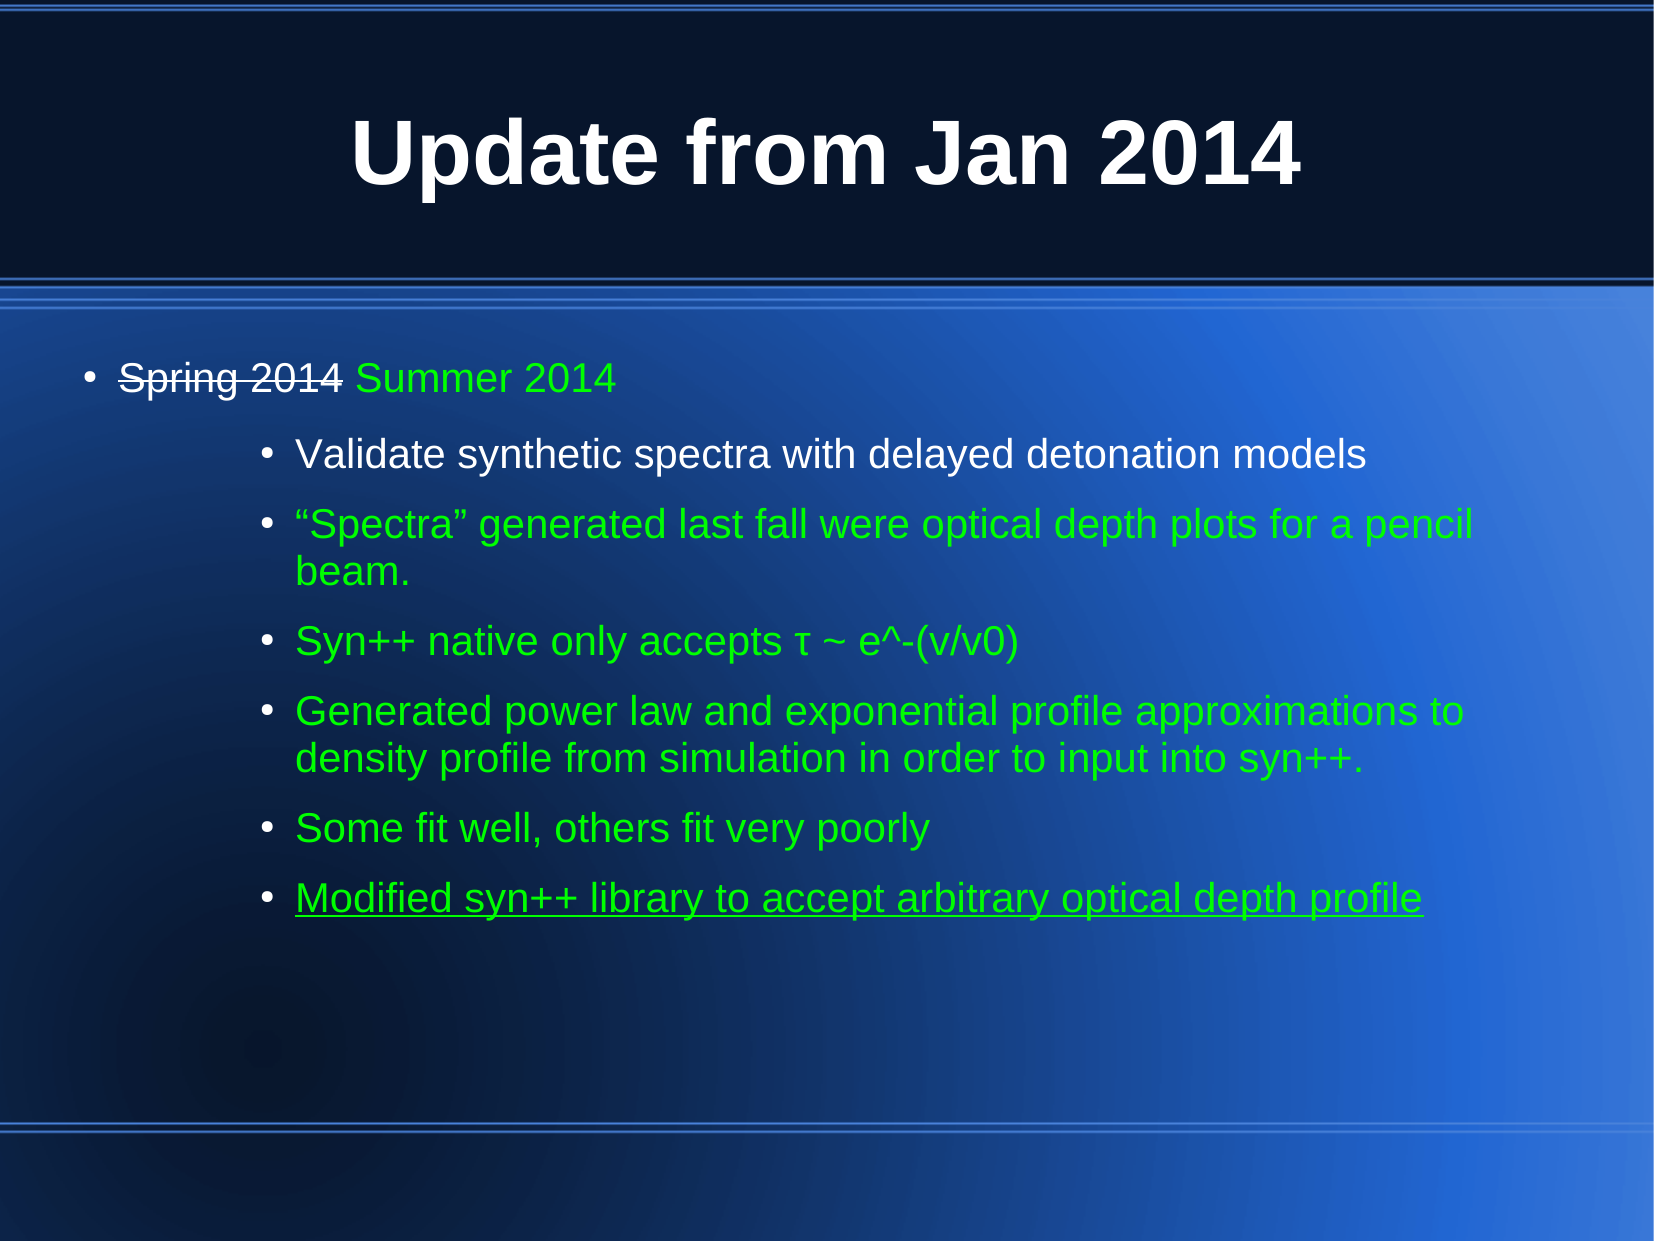

# Update from Jan 2014
Spring 2014 Summer 2014
Validate synthetic spectra with delayed detonation models
“Spectra” generated last fall were optical depth plots for a pencil beam.
Syn++ native only accepts τ ~ e^-(v/v0)
Generated power law and exponential profile approximations to density profile from simulation in order to input into syn++.
Some fit well, others fit very poorly
Modified syn++ library to accept arbitrary optical depth profile